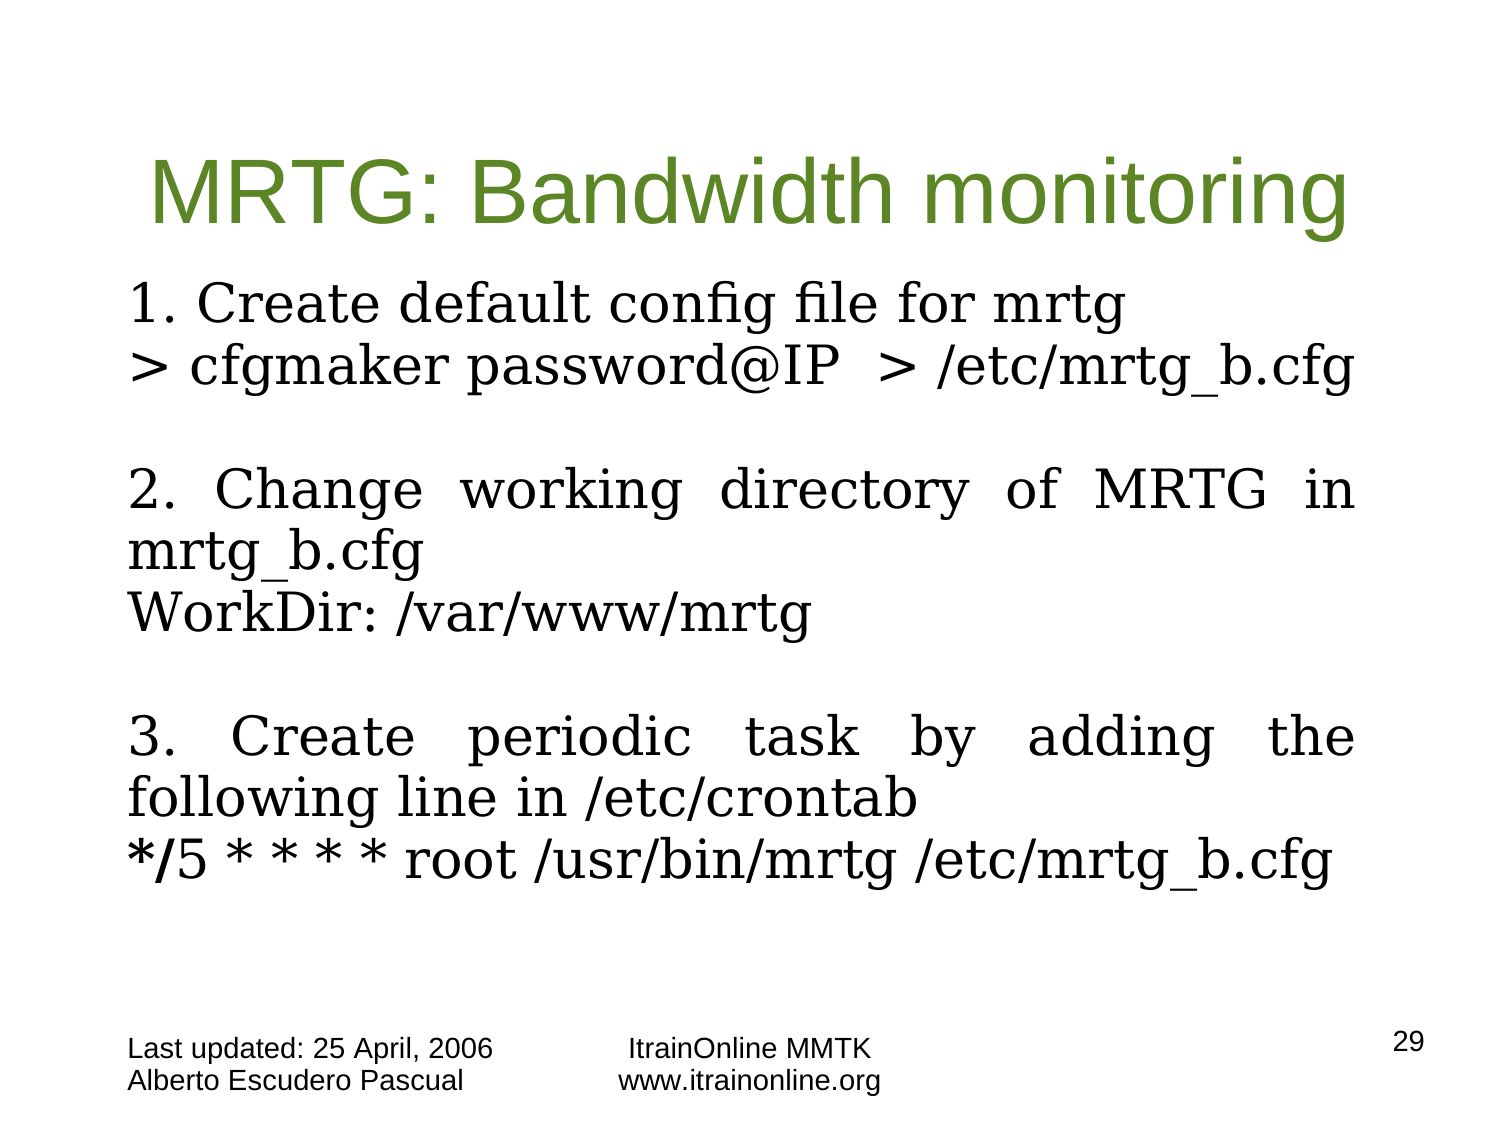

MRTG: Bandwidth monitoring
1. Create default config file for mrtg
> cfgmaker password@IP > /etc/mrtg_b.cfg
2. Change working directory of MRTG in mrtg_b.cfg
WorkDir: /var/www/mrtg
3. Create periodic task by adding the following line in /etc/crontab
*/5 * * * * root /usr/bin/mrtg /etc/mrtg_b.cfg
29